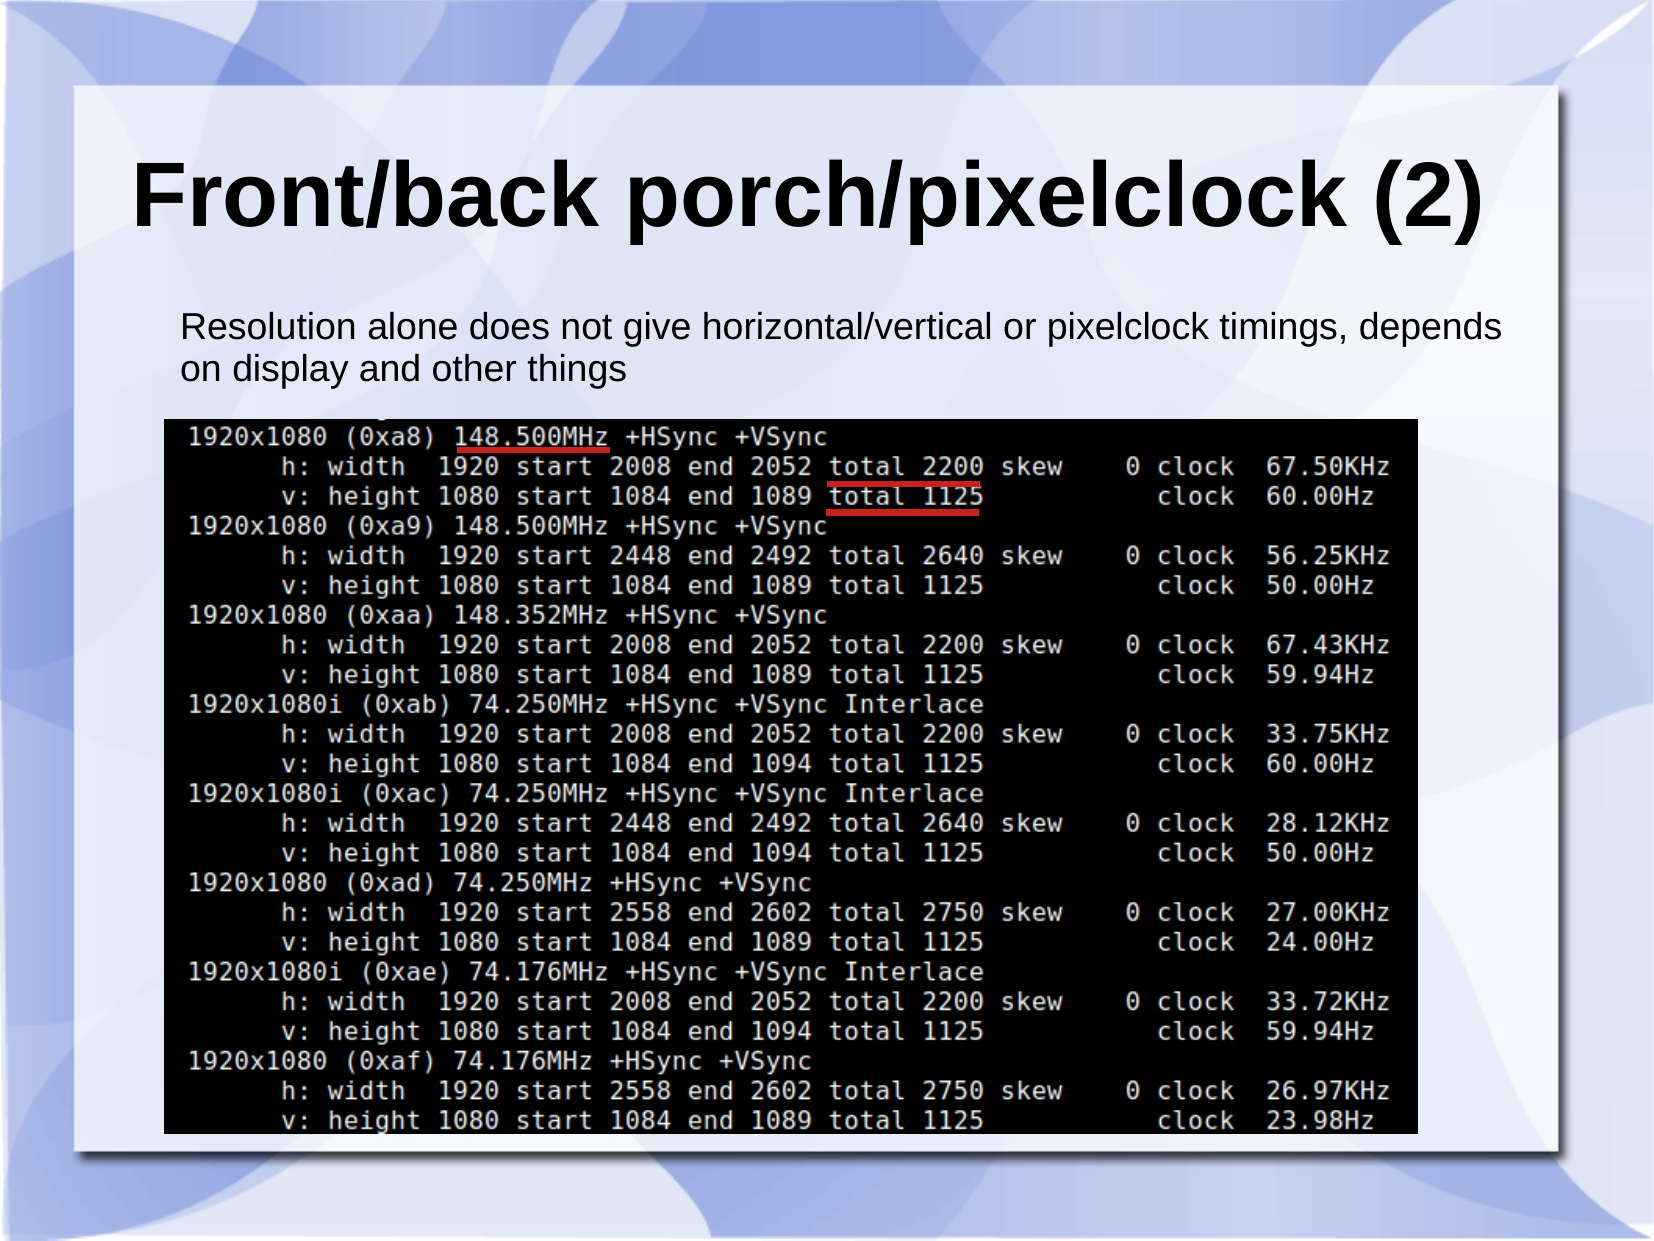

# Front/back porch/pixelclock (2)
Resolution alone does not give horizontal/vertical or pixelclock timings, depends
on display and other things